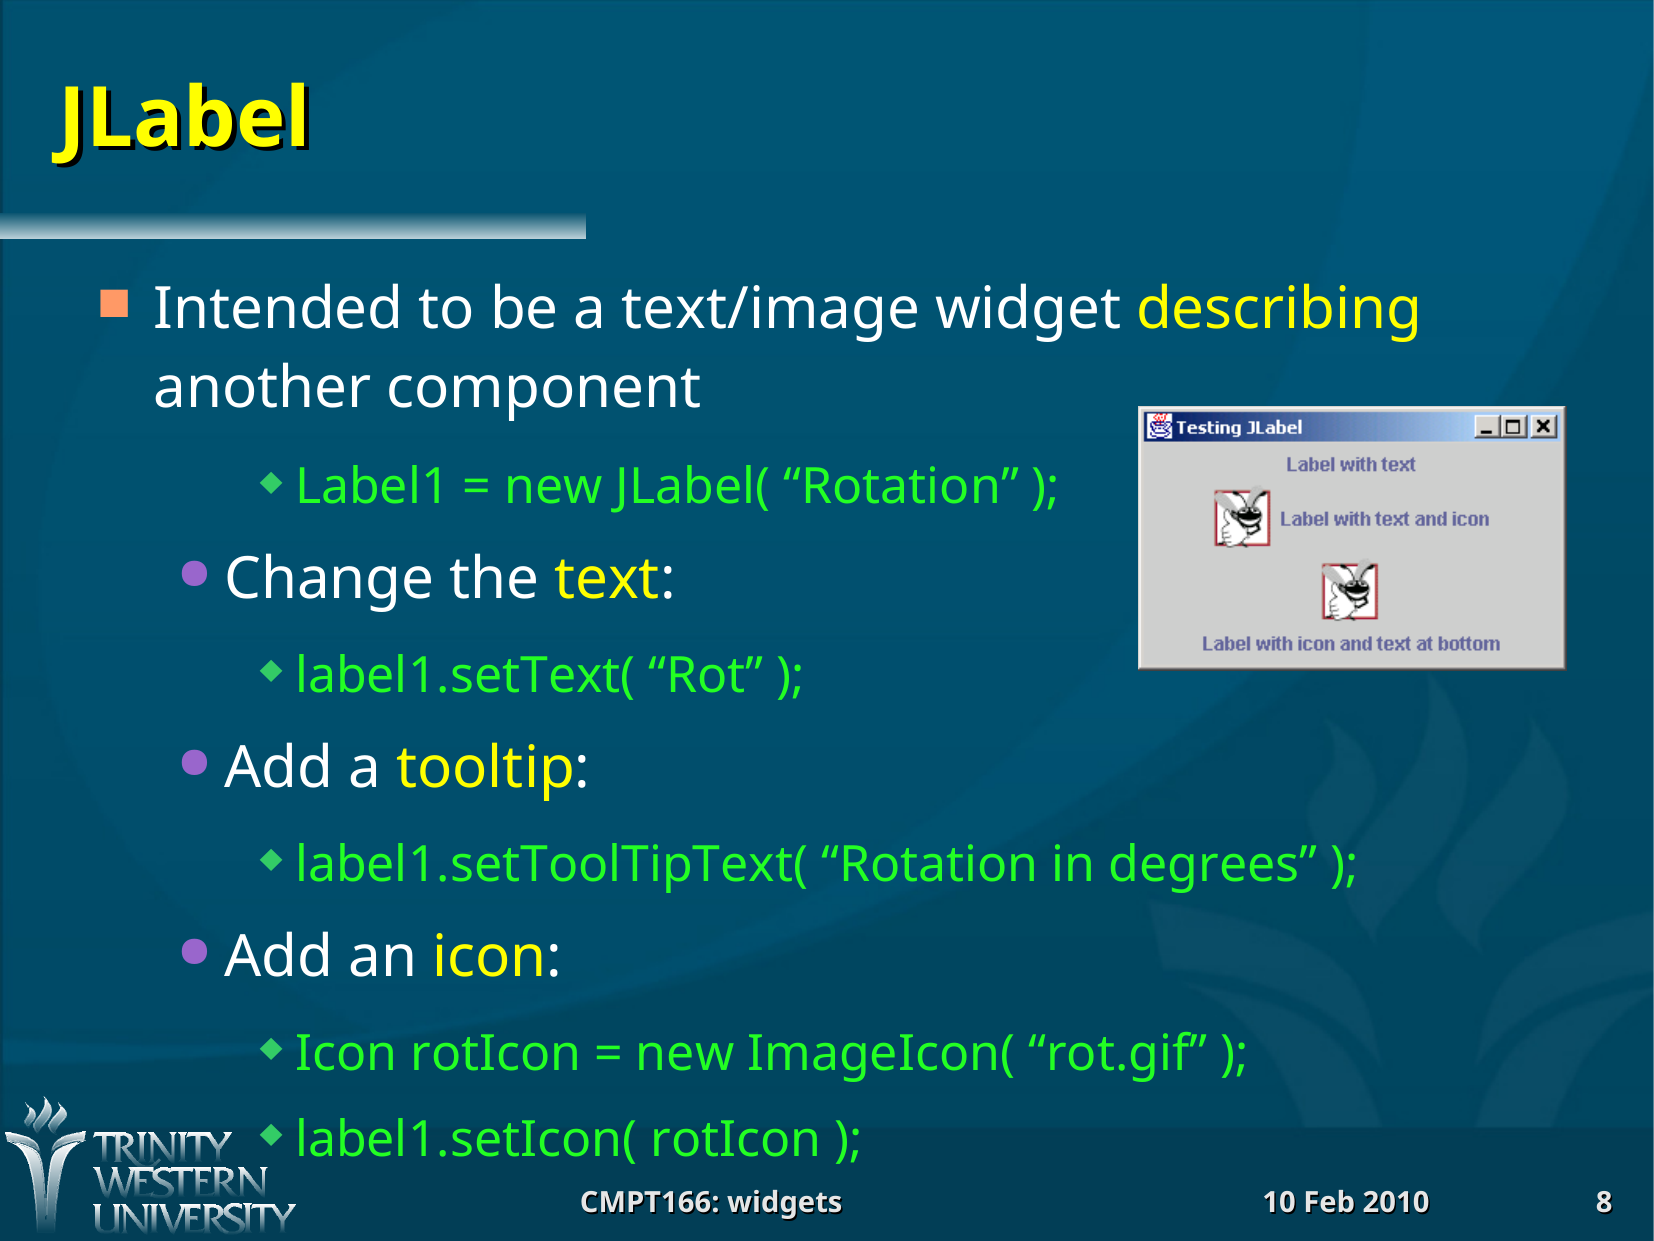

# JLabel
Intended to be a text/image widget describing another component
Label1 = new JLabel( “Rotation” );
Change the text:
label1.setText( “Rot” );
Add a tooltip:
label1.setToolTipText( “Rotation in degrees” );
Add an icon:
Icon rotIcon = new ImageIcon( “rot.gif” );
label1.setIcon( rotIcon );
CMPT166: widgets
10 Feb 2010
8